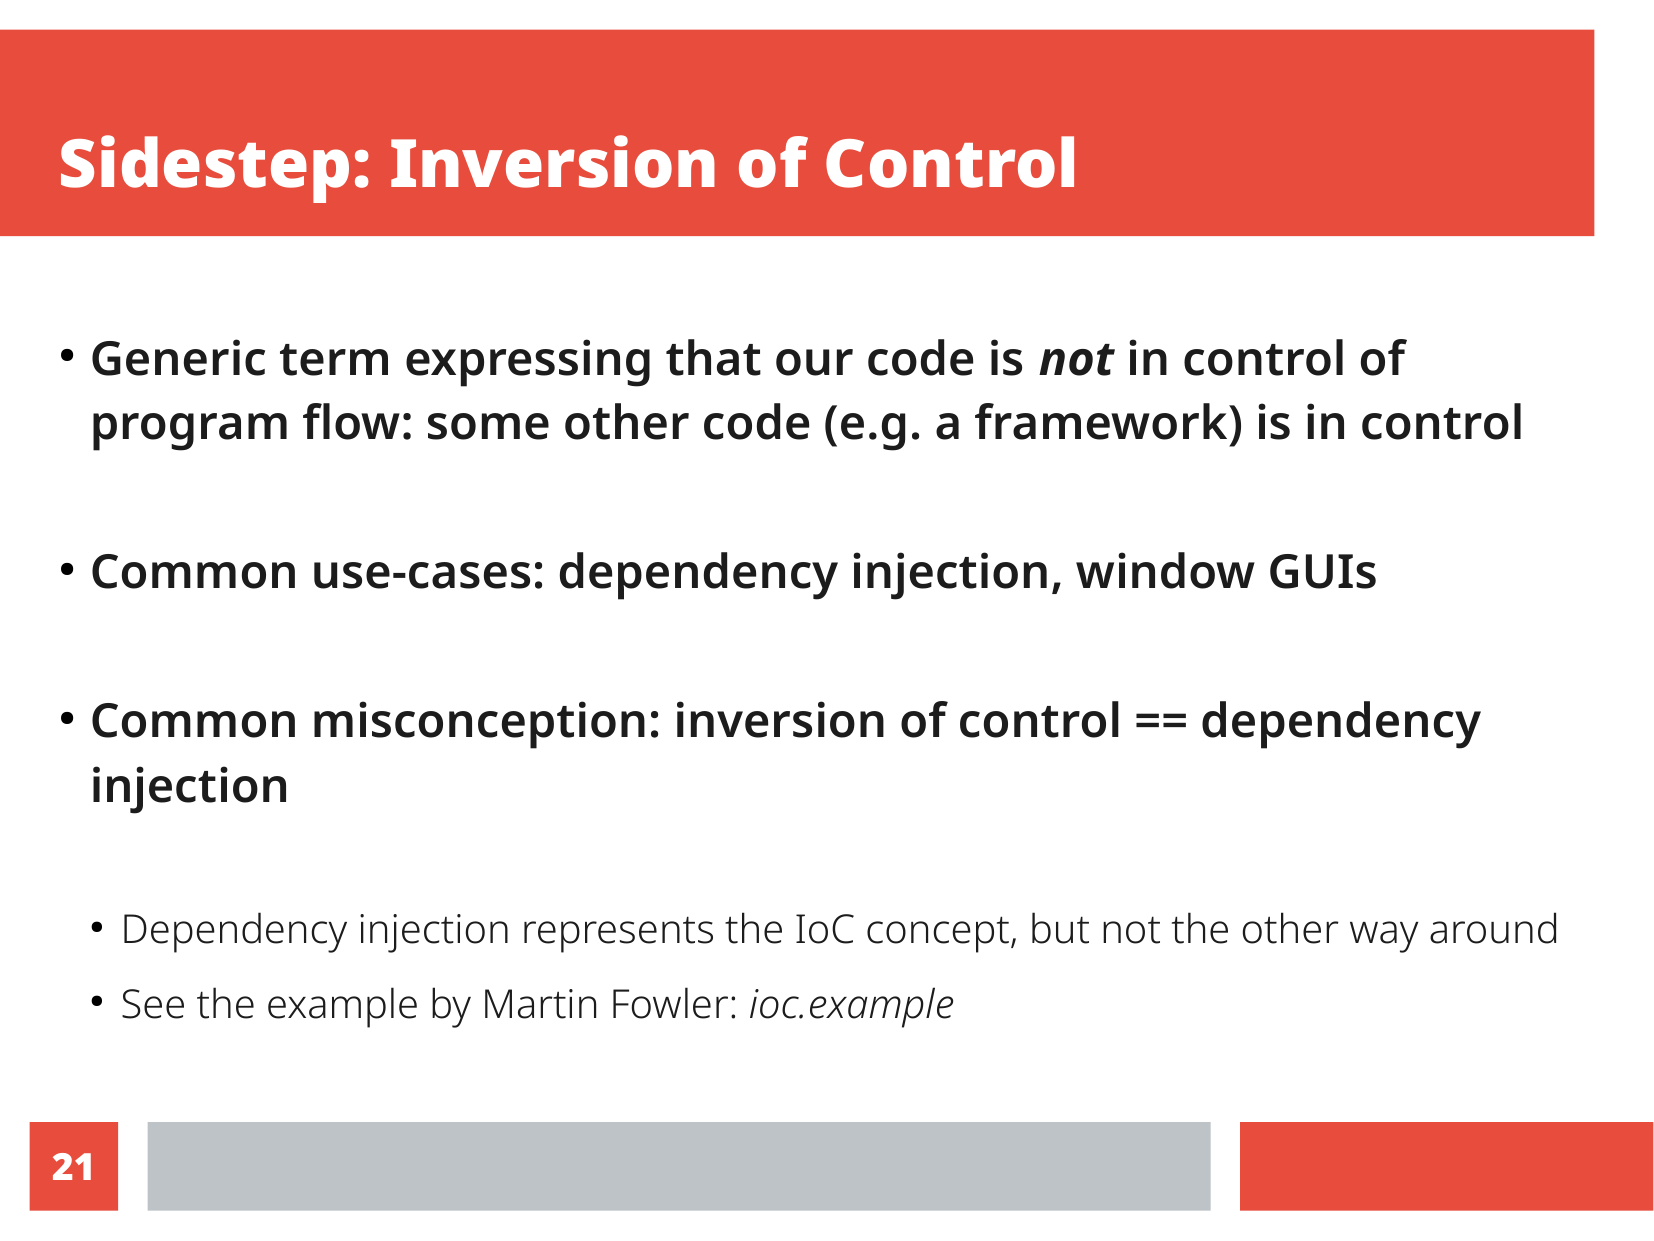

# Sidestep: Inversion of Control
Generic term expressing that our code is not in control of program flow: some other code (e.g. a framework) is in control
Common use-cases: dependency injection, window GUIs
Common misconception: inversion of control == dependency injection
Dependency injection represents the IoC concept, but not the other way around
See the example by Martin Fowler: ioc.example
21